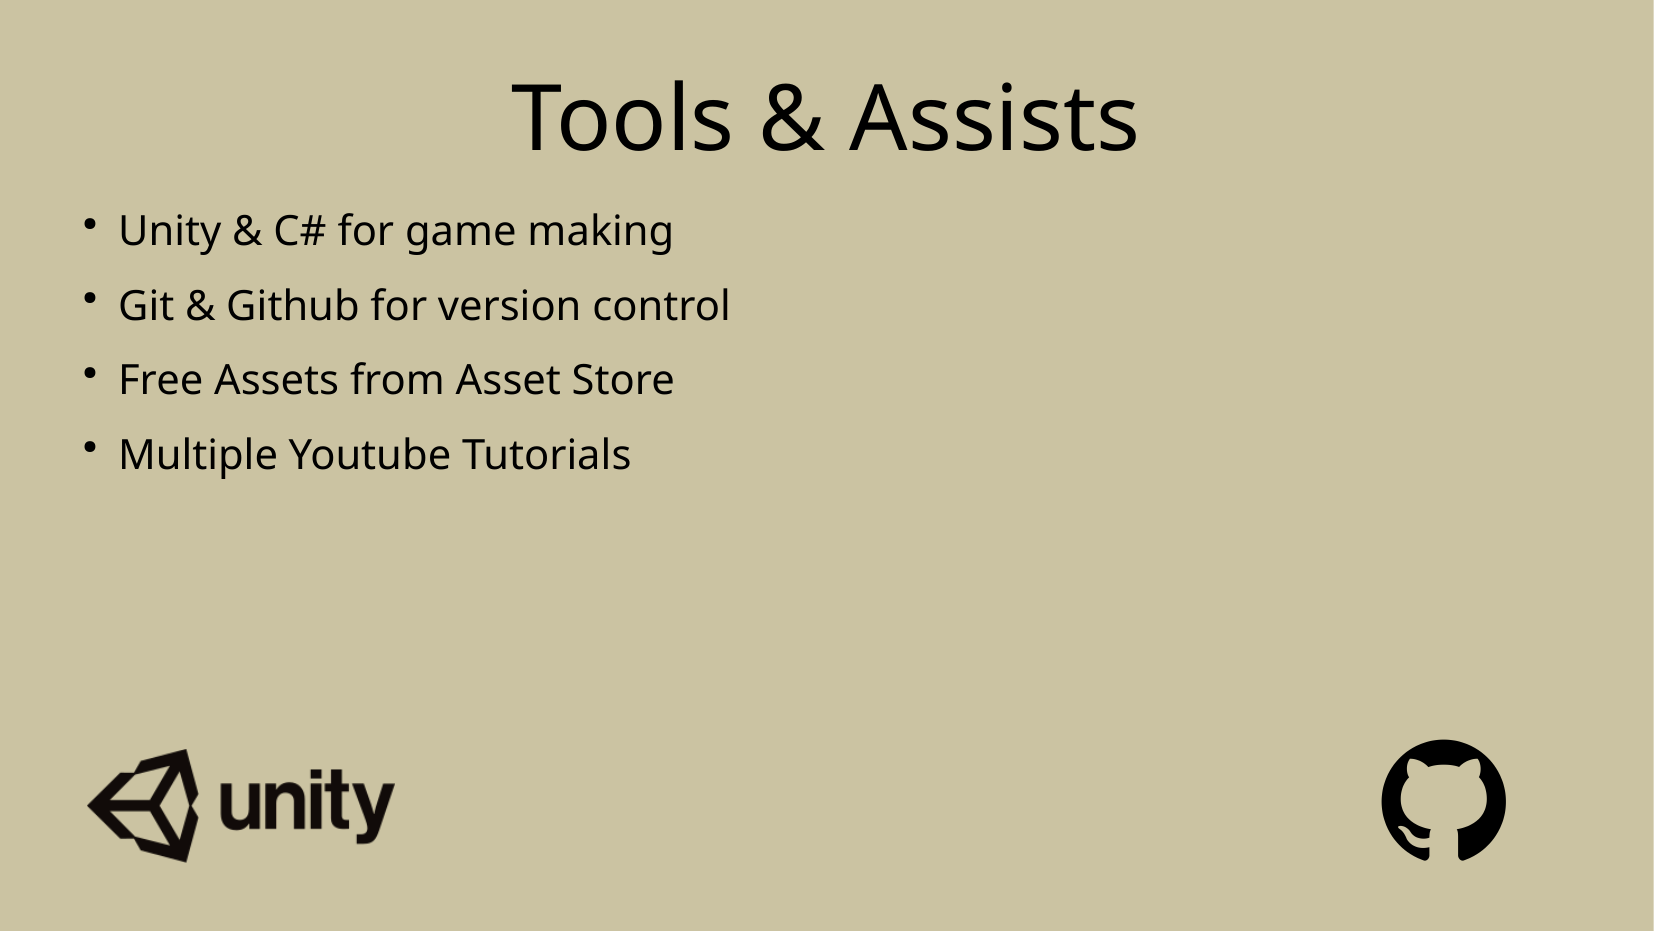

# Tools & Assists
Unity & C# for game making
Git & Github for version control
Free Assets from Asset Store
Multiple Youtube Tutorials